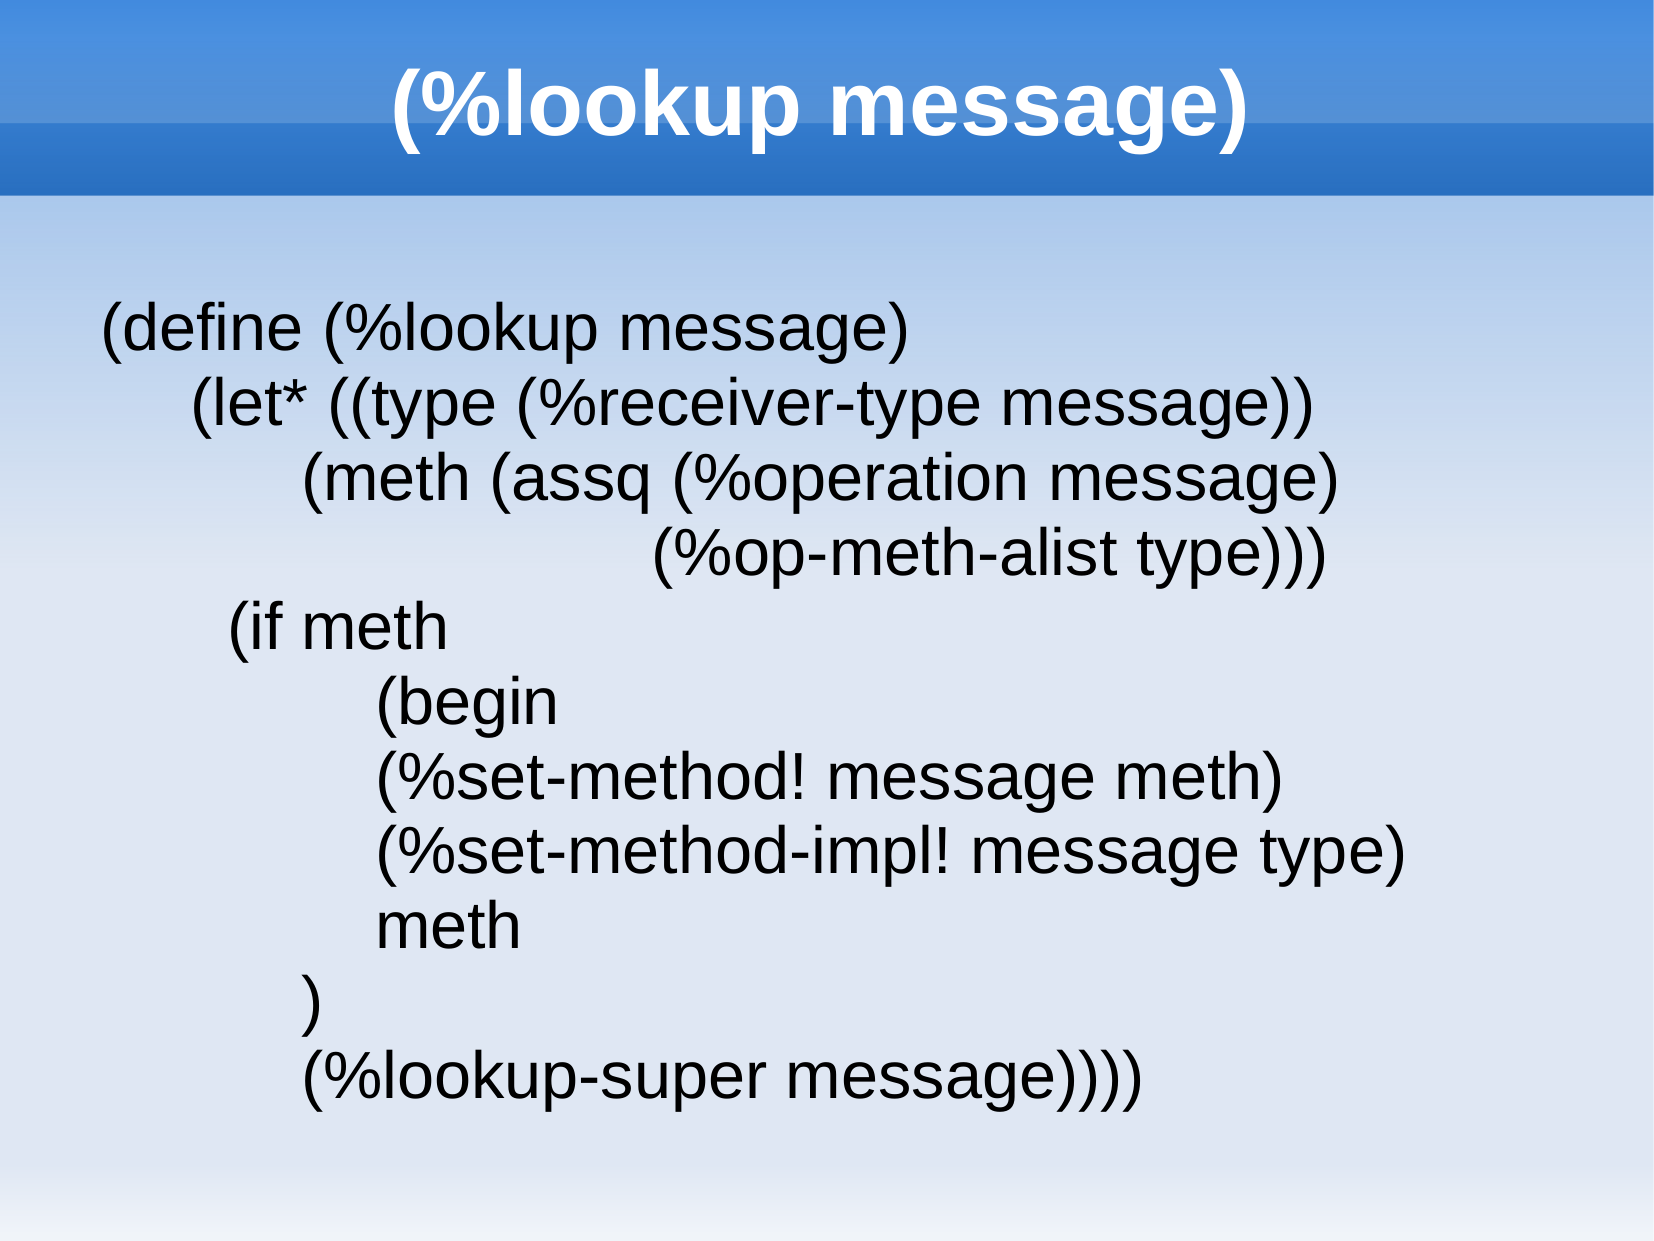

# (%lookup message)
(define (%lookup message)
 (let* ((type (%receiver-type message))
	 	(meth (assq (%operation message)
				 (%op-meth-alist type)))
	(if meth
 		(begin
			(%set-method! message meth)
			(%set-method-impl! message type)
			meth
		)
		(%lookup-super message))))